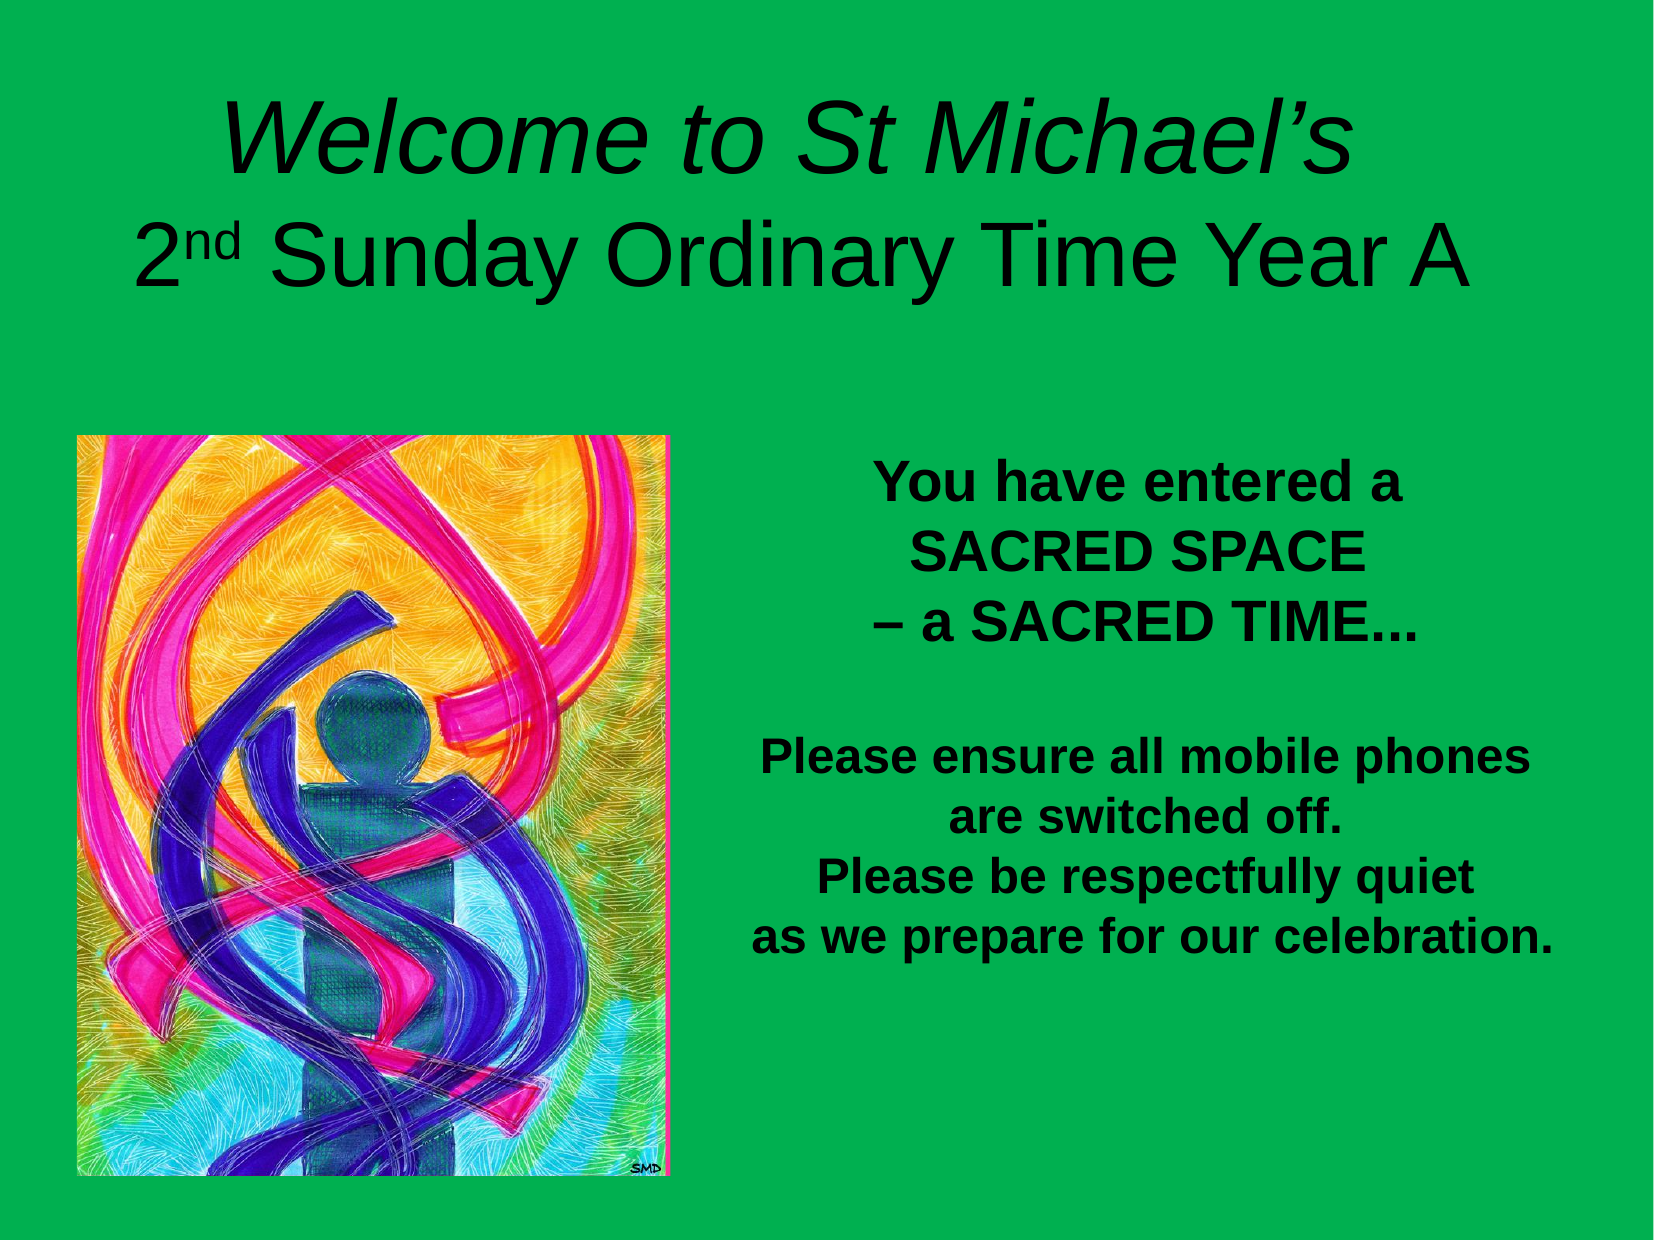

# Welcome to St Michael’s
2nd Sunday Ordinary Time Year A
You have entered a
SACRED SPACE
– a SACRED TIME...
Please ensure all mobile phones
 are switched off.
Please be respectfully quiet
 as we prepare for our celebration.